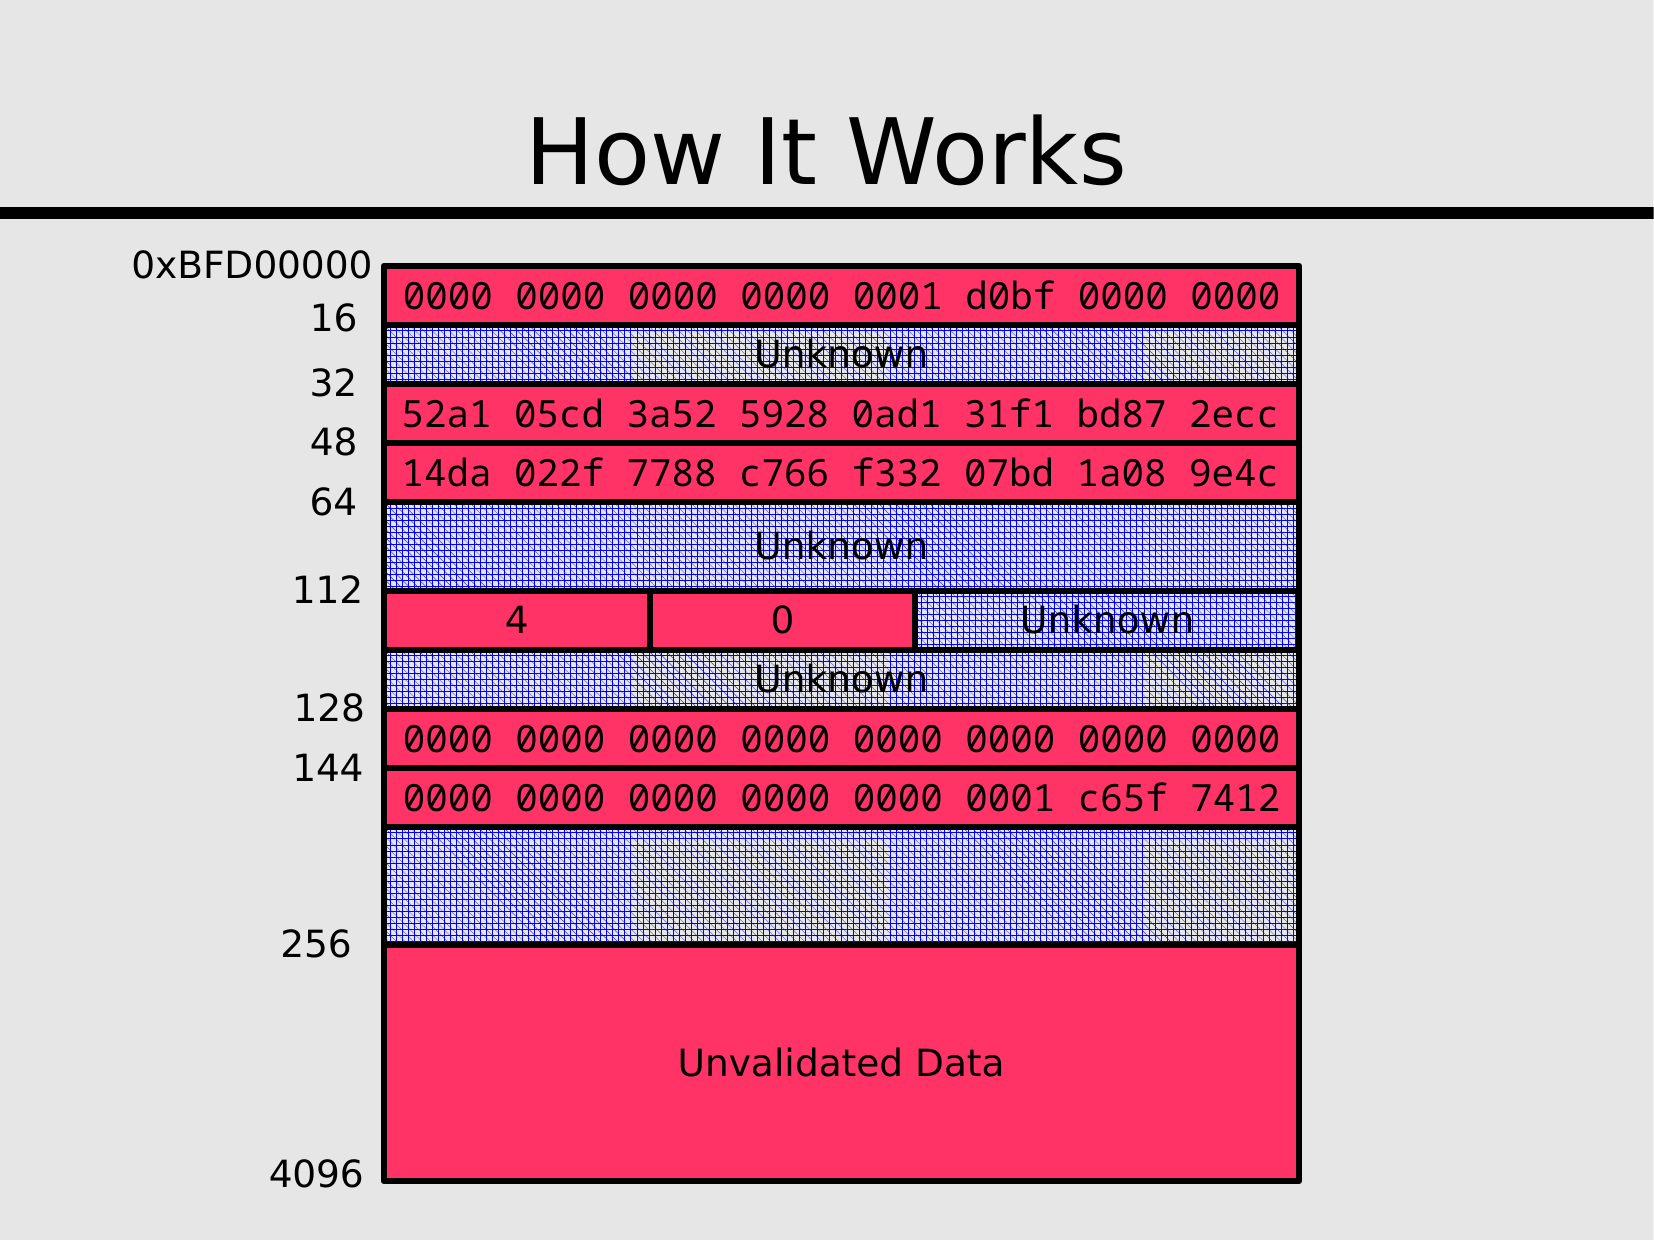

# How It Works
0xBFD00000
0000 0000 0000 0000 0001 d0bf 0000 0000
16
Unknown
32
52a1 05cd 3a52 5928 0ad1 31f1 bd87 2ecc
48
14da 022f 7788 c766 f332 07bd 1a08 9e4c
64
Unknown
112
4
0
Unknown
Unknown
128
0000 0000 0000 0000 0000 0000 0000 0000
144
0000 0000 0000 0000 0000 0001 c65f 7412
256
Unvalidated Data
4096